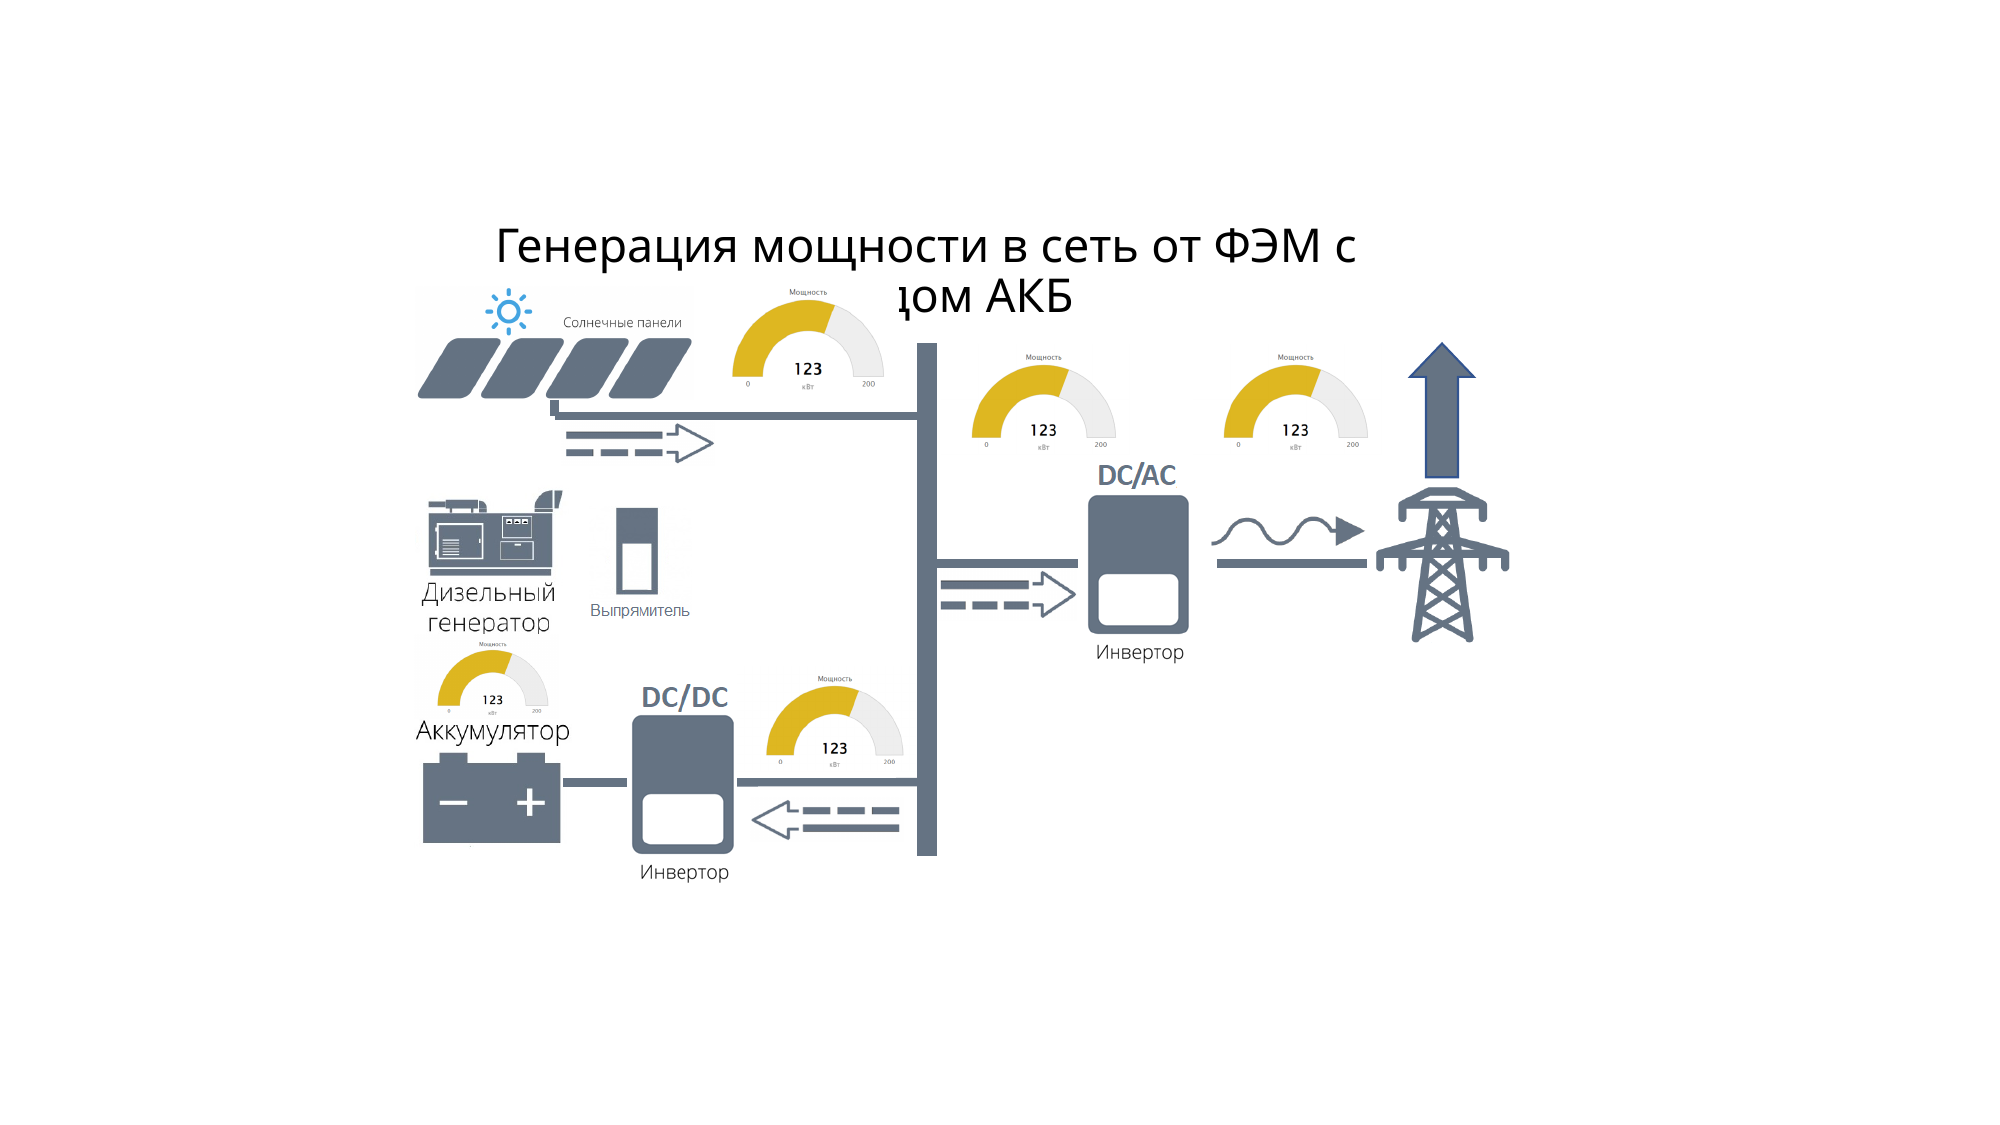

# Генерация мощности в сеть от ФЭМ с зарядом АКБ